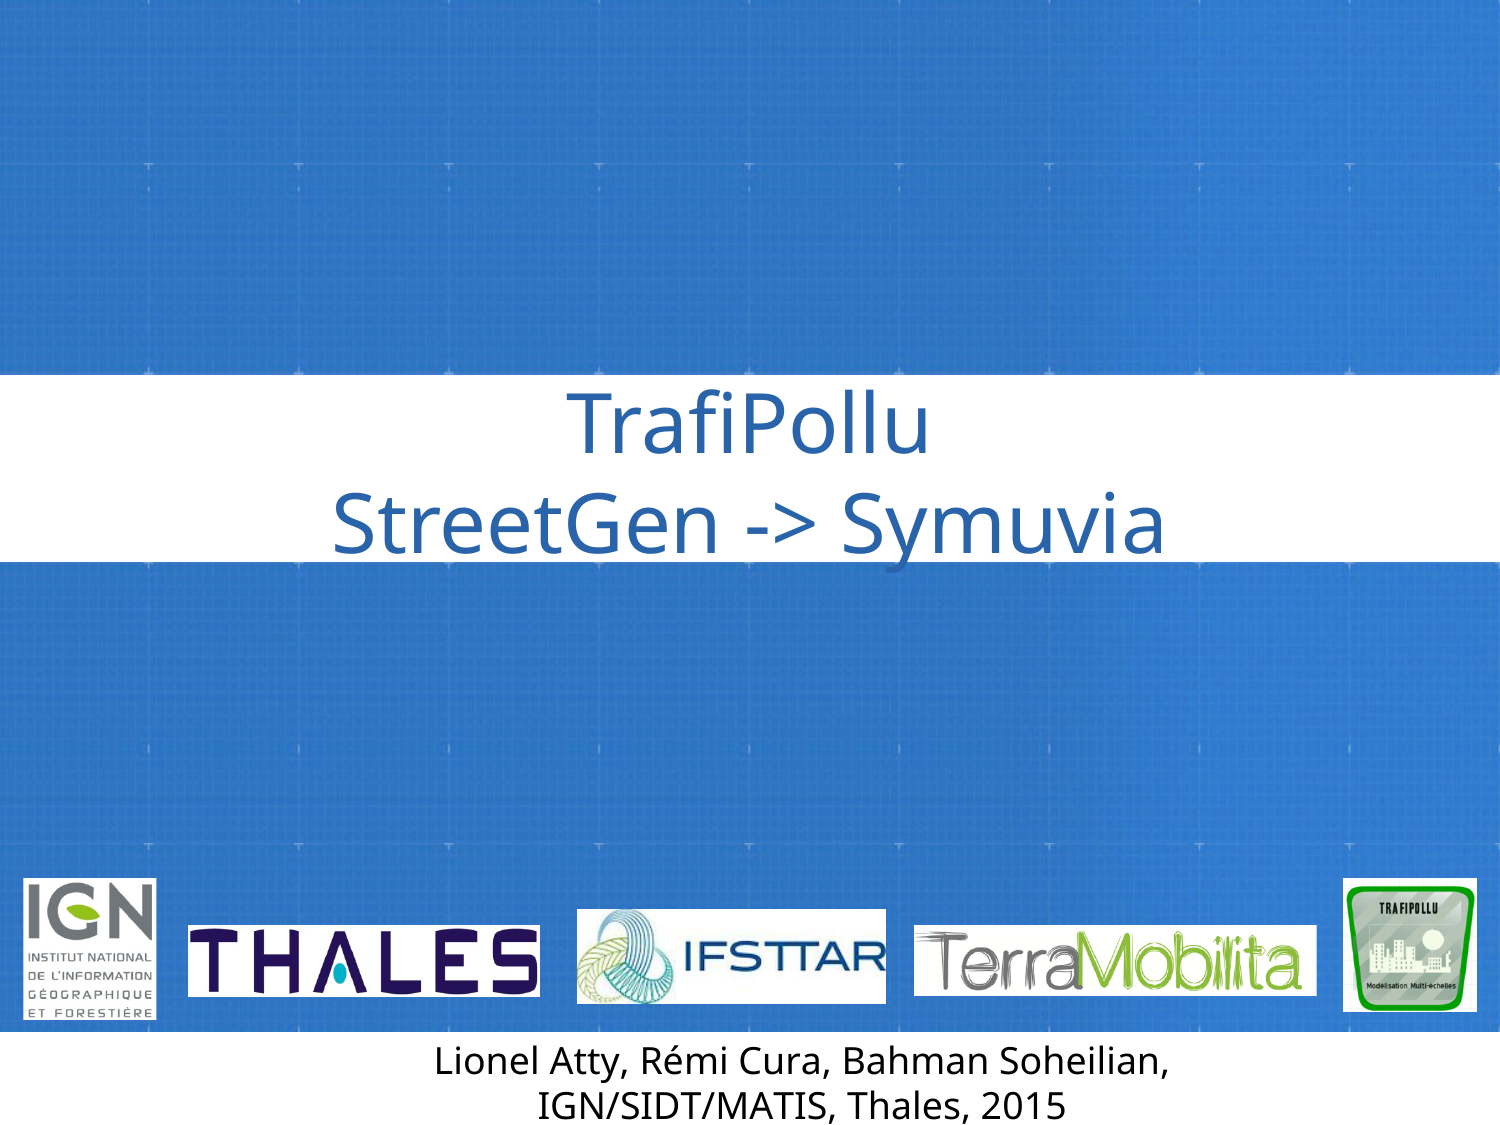

# TrafiPollu StreetGen -> Symuvia
Lionel Atty, Rémi Cura, Bahman Soheilian,
IGN/SIDT/MATIS, Thales, 2015